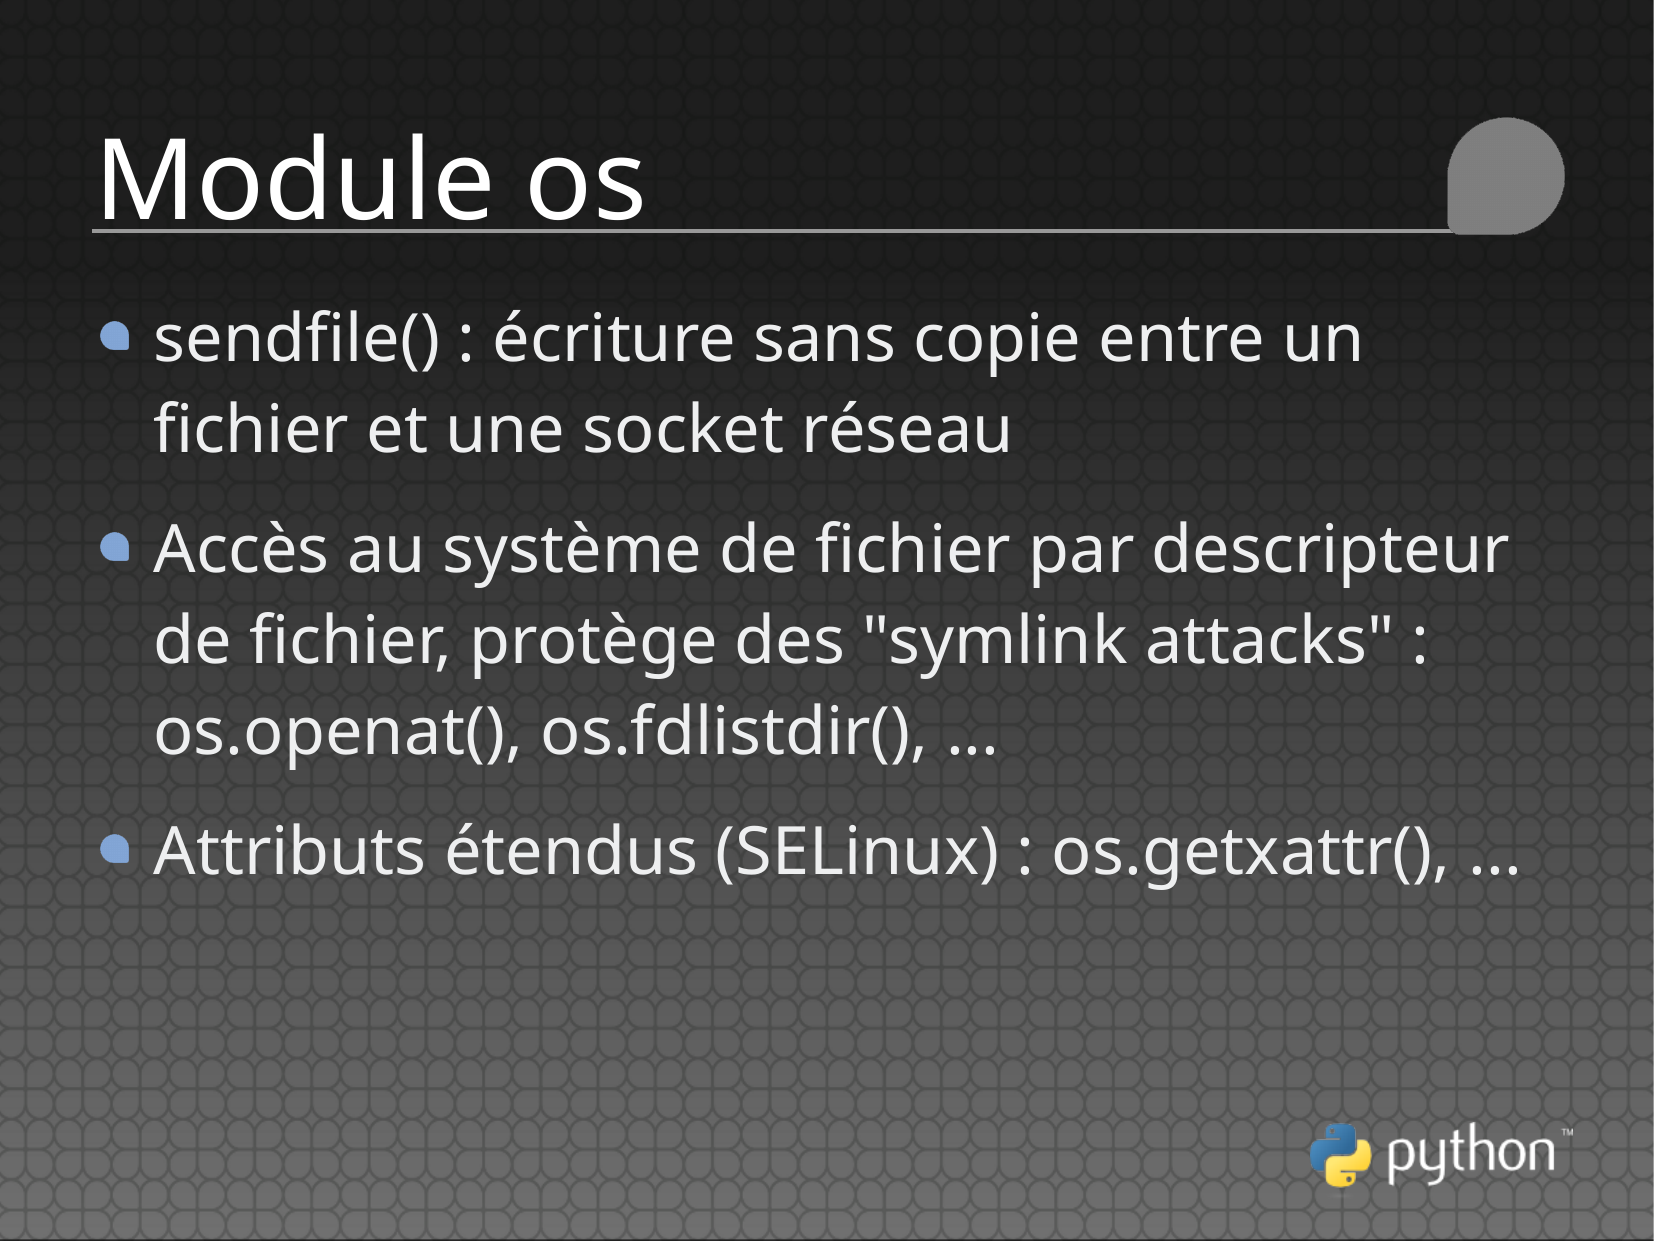

Module os
# sendfile() : écriture sans copie entre un fichier et une socket réseau
Accès au système de fichier par descripteur de fichier, protège des "symlink attacks" : os.openat(), os.fdlistdir(), ...
Attributs étendus (SELinux) : os.getxattr(), ...